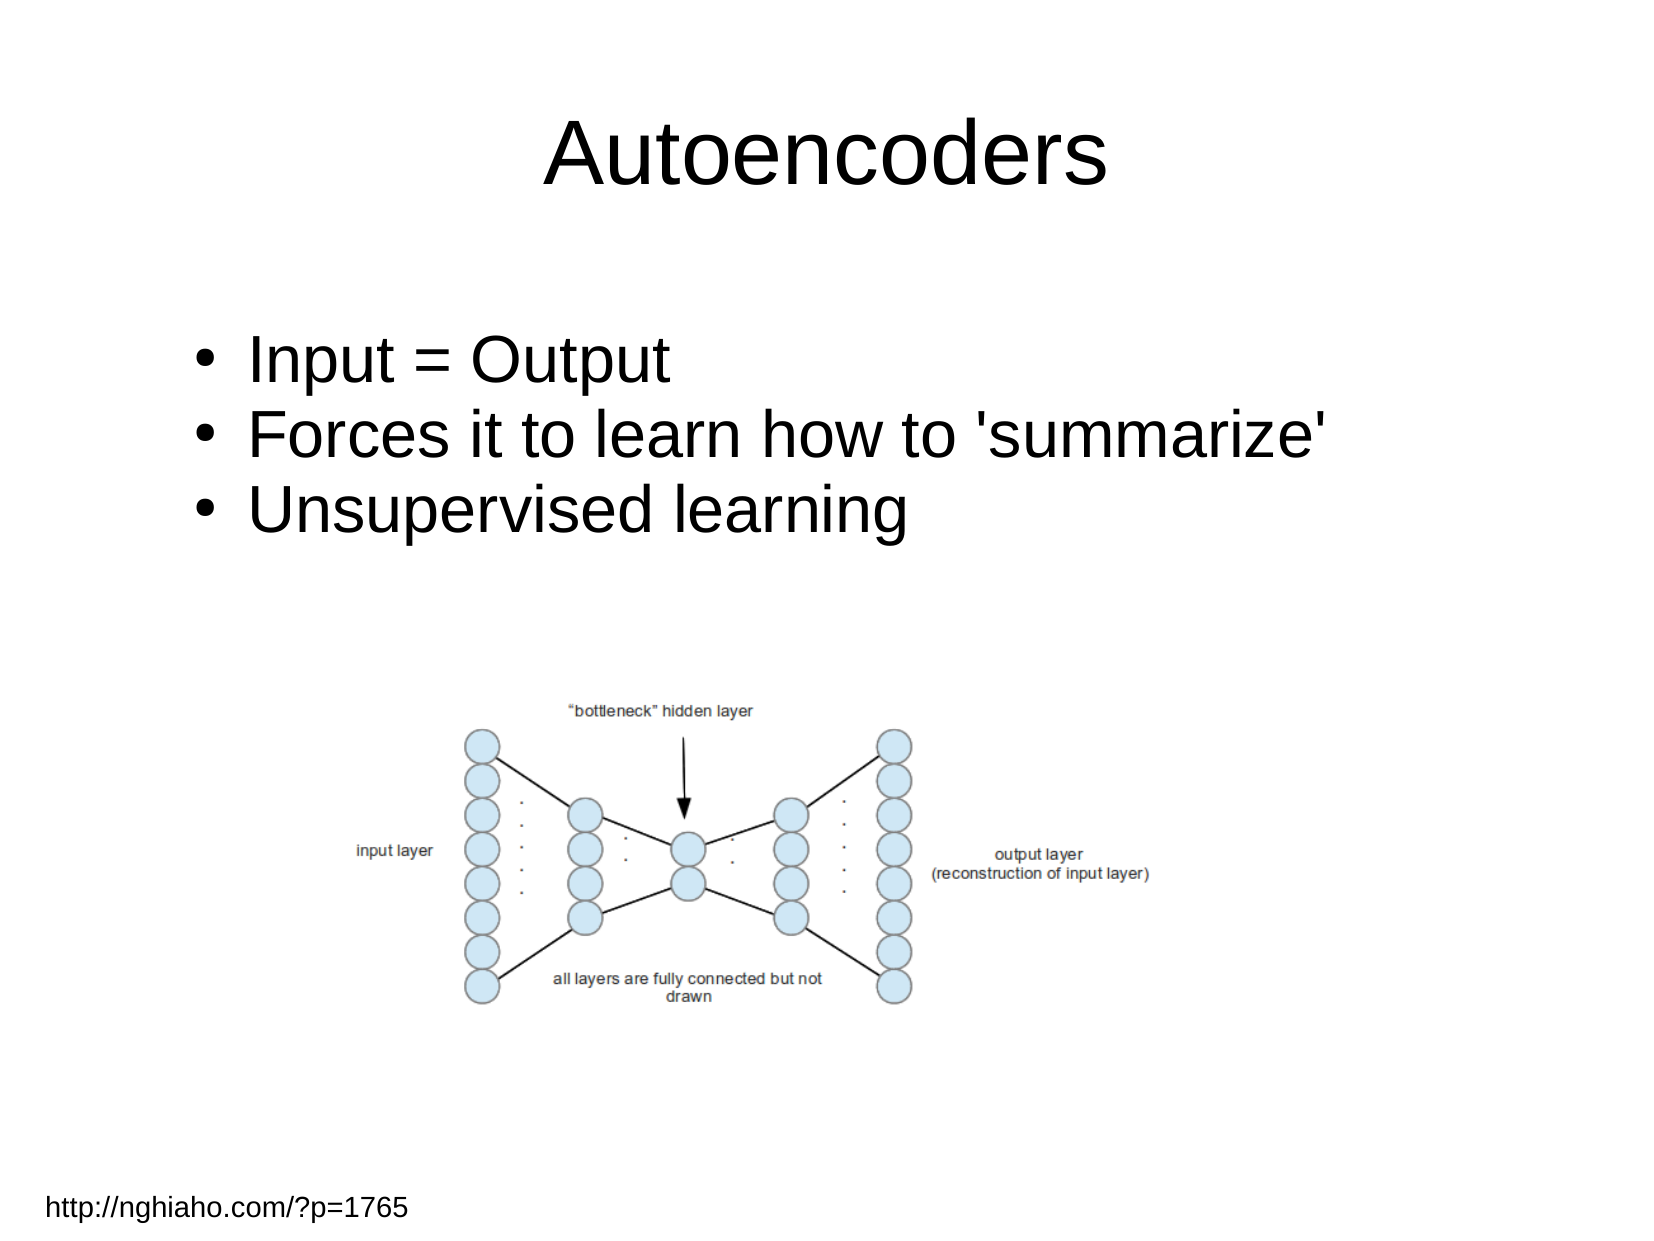

# Autoencoders
 Input = Output
 Forces it to learn how to 'summarize'
 Unsupervised learning
http://nghiaho.com/?p=1765